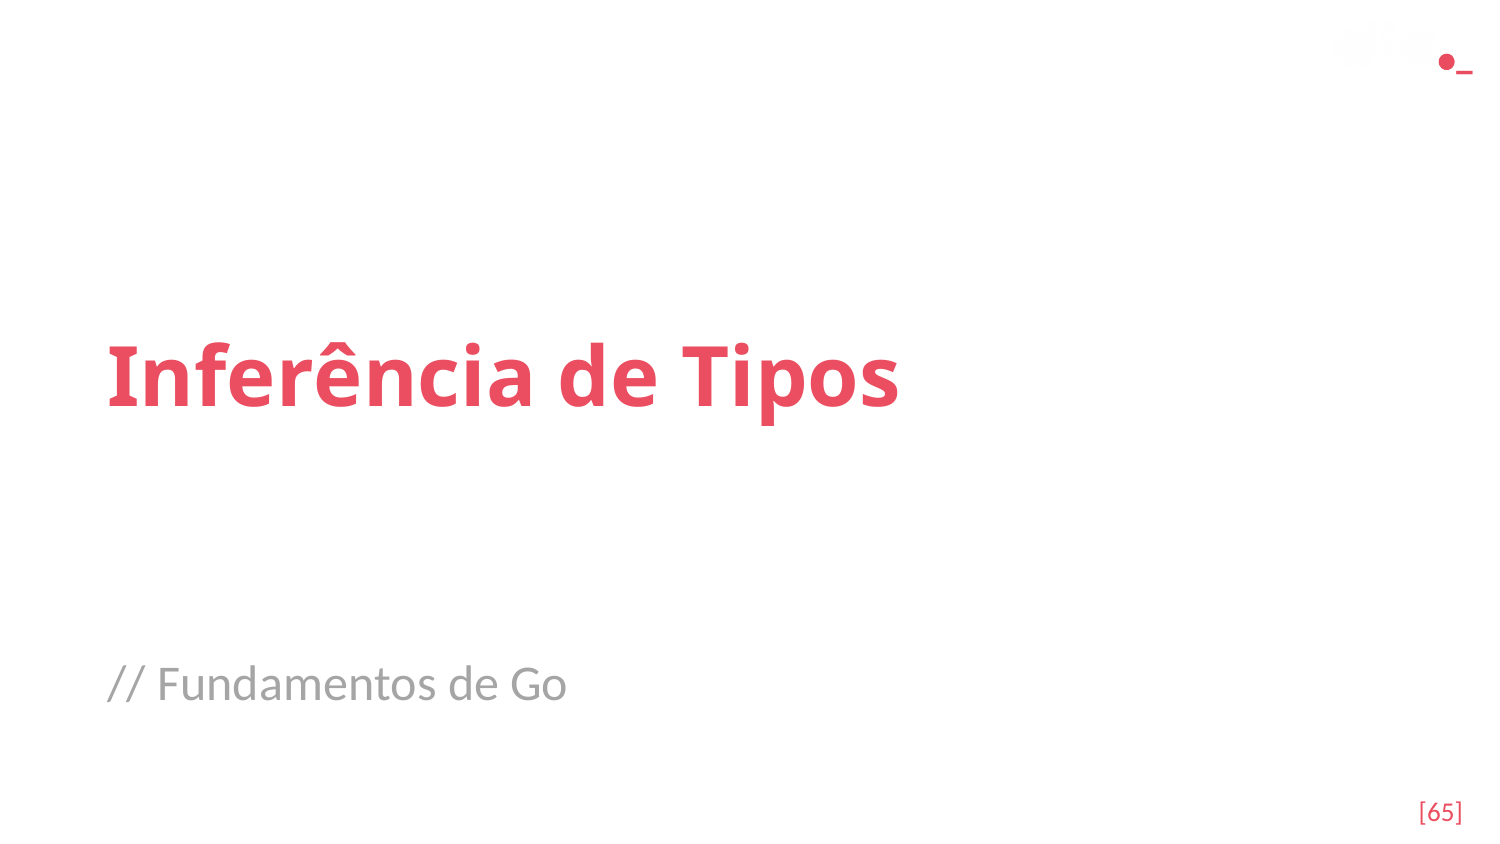

Inferência de Tipos
// Fundamentos de Go